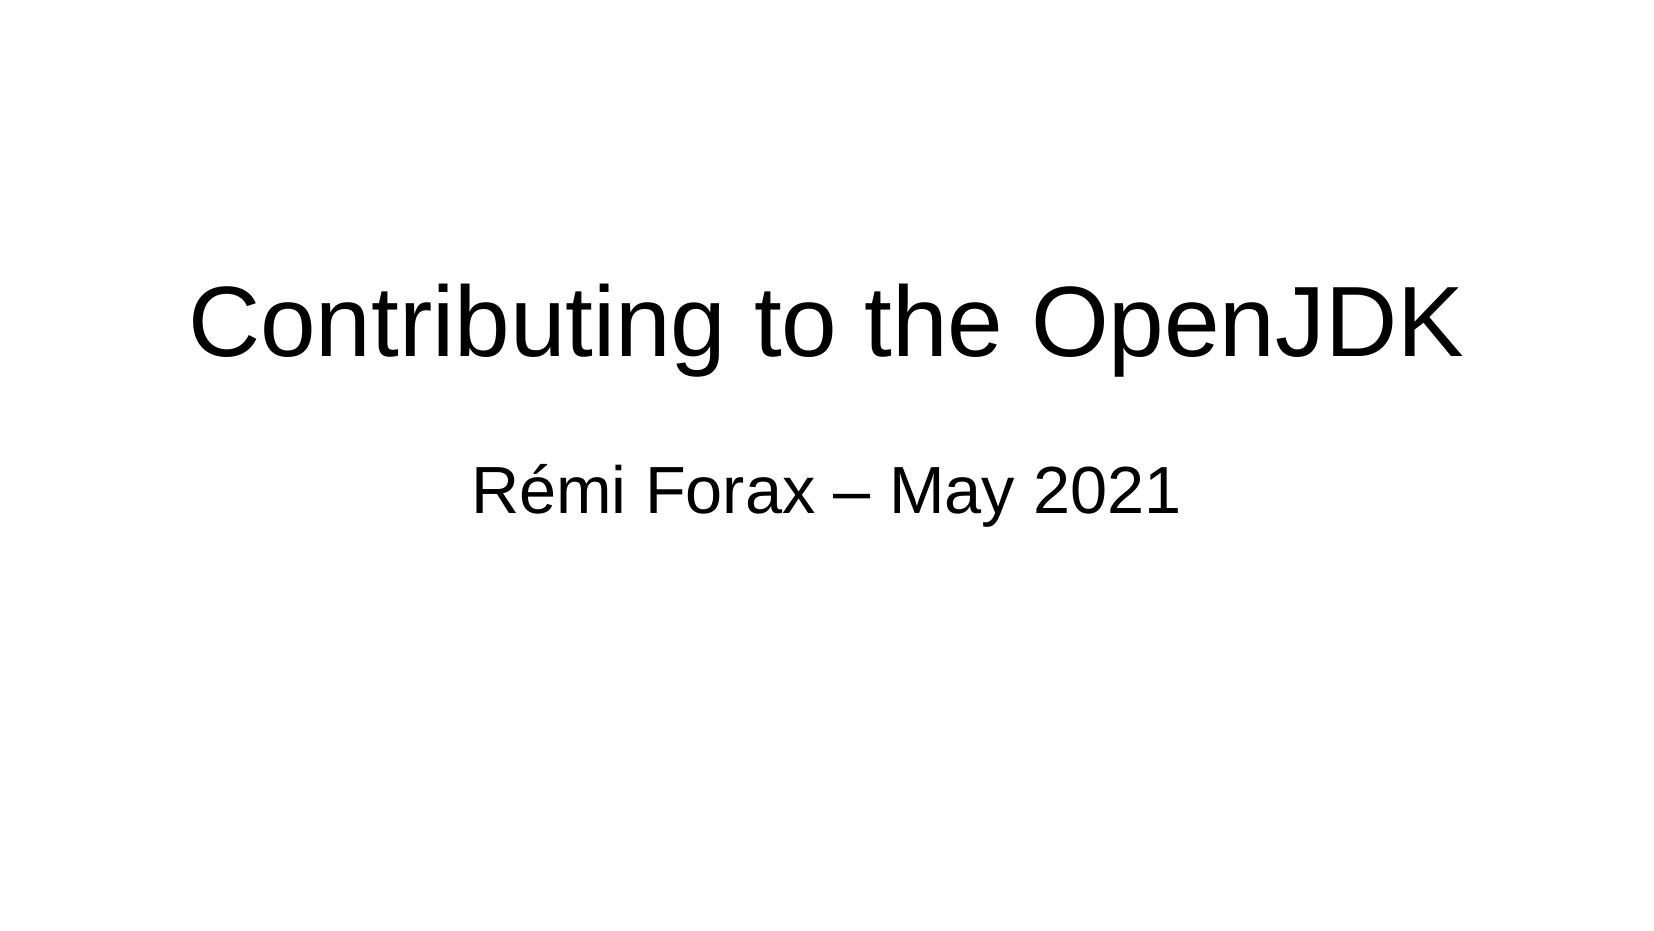

# Contributing to the OpenJDK Rémi Forax – May 2021